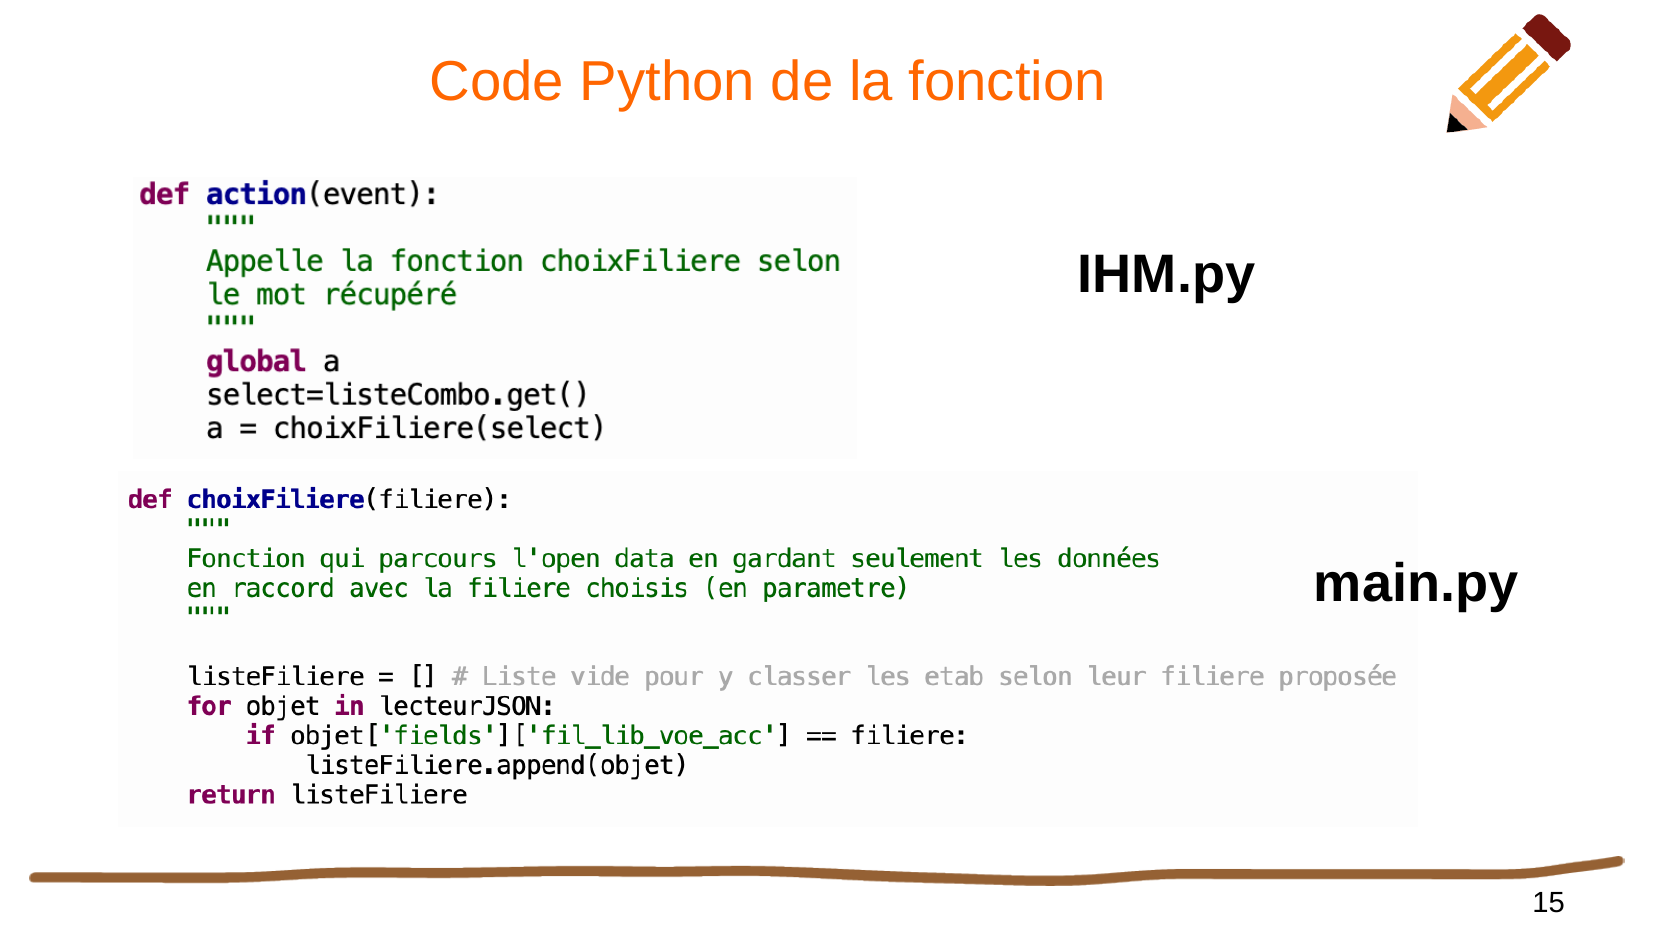

# Code Python de la fonction
IHM.py
main.py
15